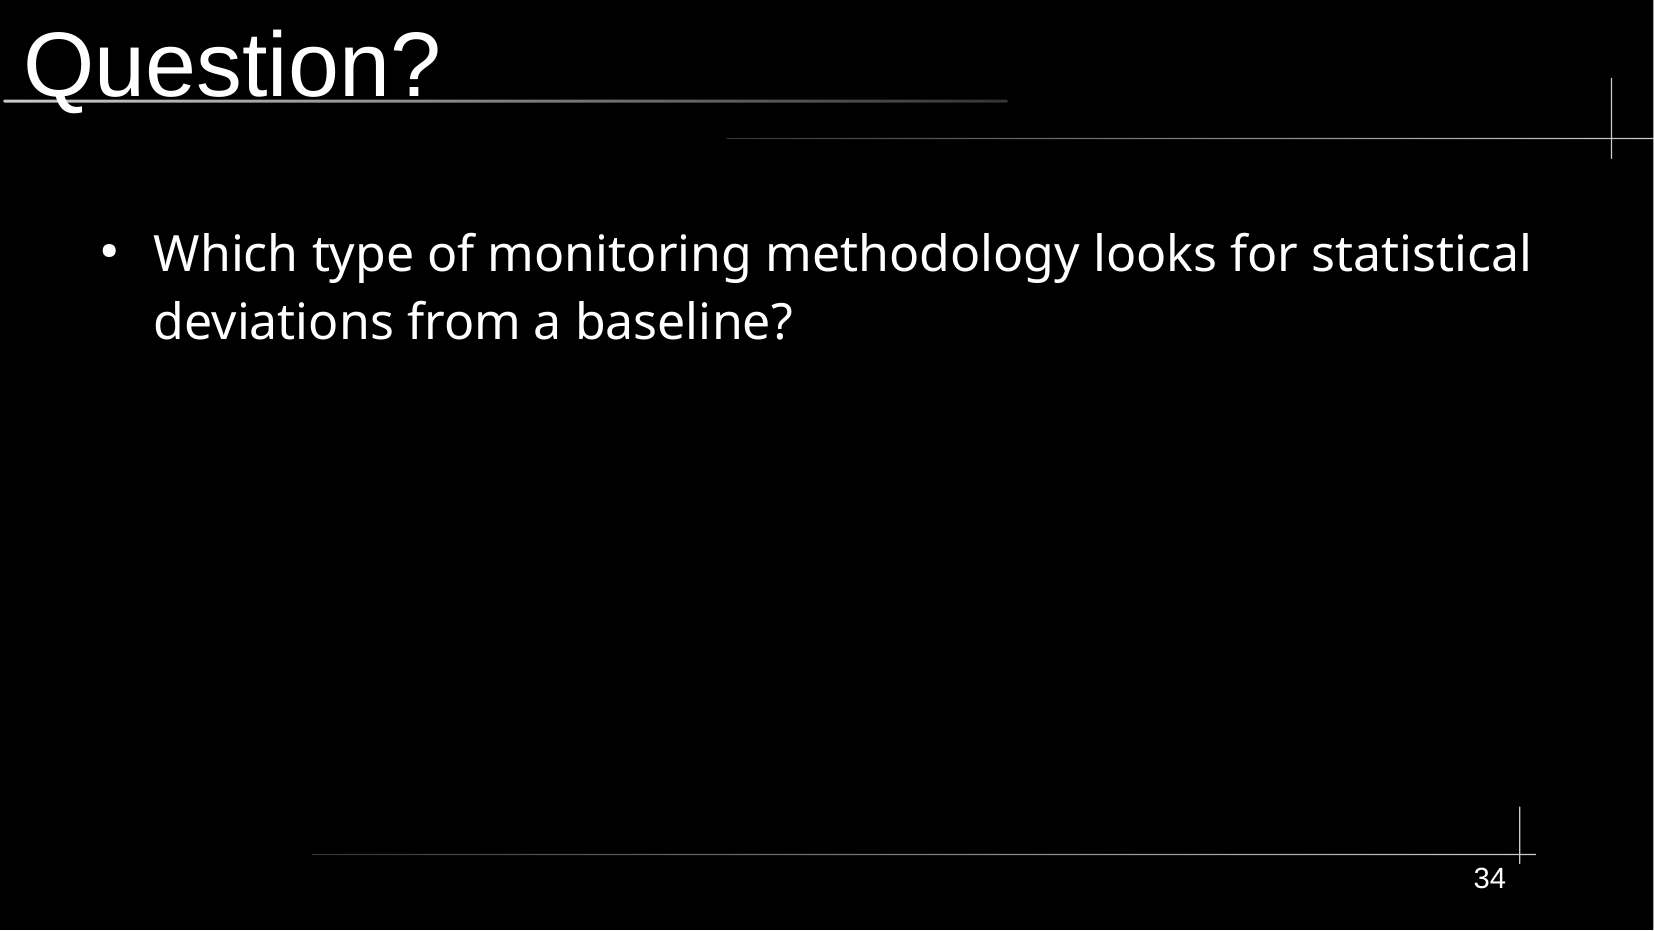

# Question?
Which type of monitoring methodology looks for statistical deviations from a baseline?
34